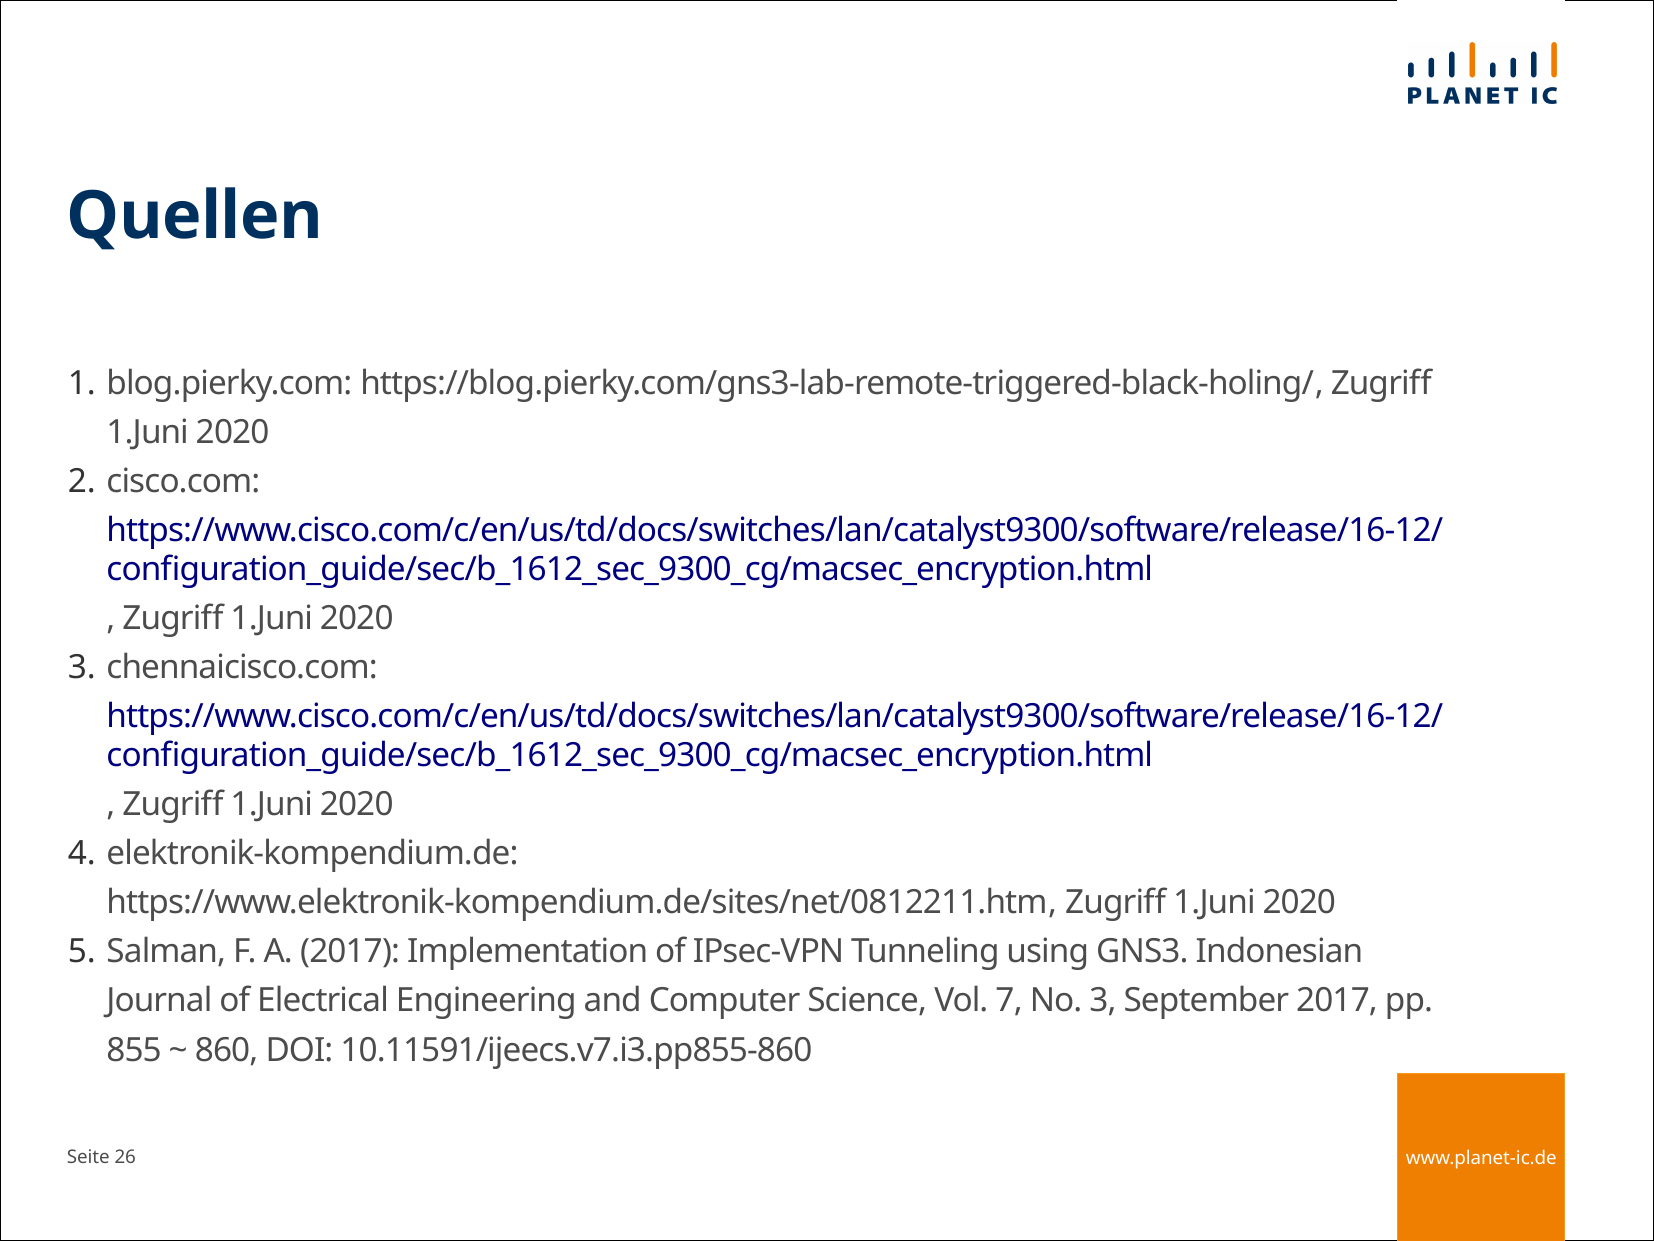

Quellen
blog.pierky.com: https://blog.pierky.com/gns3-lab-remote-triggered-black-holing/, Zugriff 1.Juni 2020
cisco.com: https://www.cisco.com/c/en/us/td/docs/switches/lan/catalyst9300/software/release/16-12/configuration_guide/sec/b_1612_sec_9300_cg/macsec_encryption.html, Zugriff 1.Juni 2020
chennaicisco.com: https://www.cisco.com/c/en/us/td/docs/switches/lan/catalyst9300/software/release/16-12/configuration_guide/sec/b_1612_sec_9300_cg/macsec_encryption.html, Zugriff 1.Juni 2020
elektronik-kompendium.de: https://www.elektronik-kompendium.de/sites/net/0812211.htm, Zugriff 1.Juni 2020
Salman, F. A. (2017): Implementation of IPsec-VPN Tunneling using GNS3. Indonesian Journal of Electrical Engineering and Computer Science, Vol. 7, No. 3, September 2017, pp. 855 ~ 860, DOI: 10.11591/ijeecs.v7.i3.pp855-860